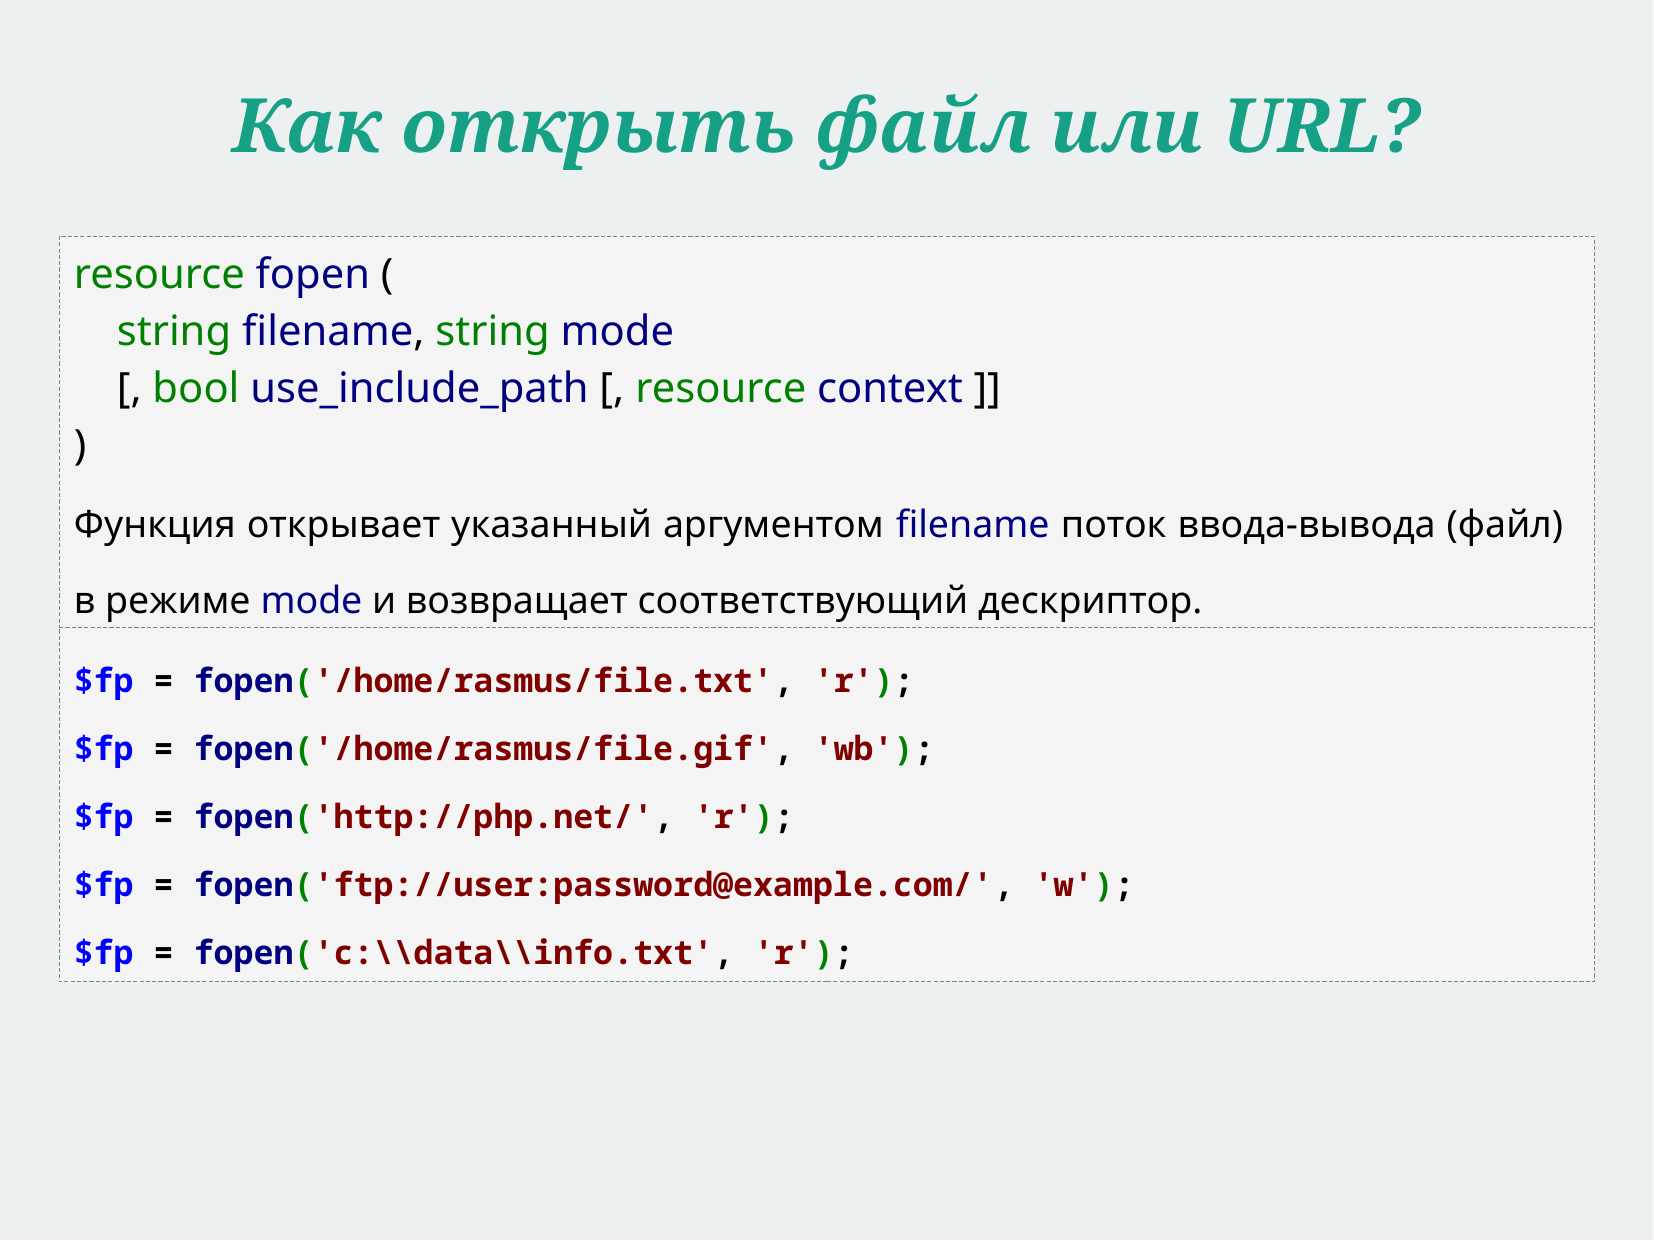

# Как открыть файл или URL?
resource fopen (
 string filename, string mode
 [, bool use_include_path [, resource context ]]
)
Функция открывает указанный аргументом filename поток ввода-вывода (файл) в режиме mode и возвращает соответствующий дескриптор.
$fp = fopen('/home/rasmus/file.txt', 'r');
$fp = fopen('/home/rasmus/file.gif', 'wb');
$fp = fopen('http://php.net/', 'r');
$fp = fopen('ftp://user:password@example.com/', 'w');
$fp = fopen('c:\\data\\info.txt', 'r');